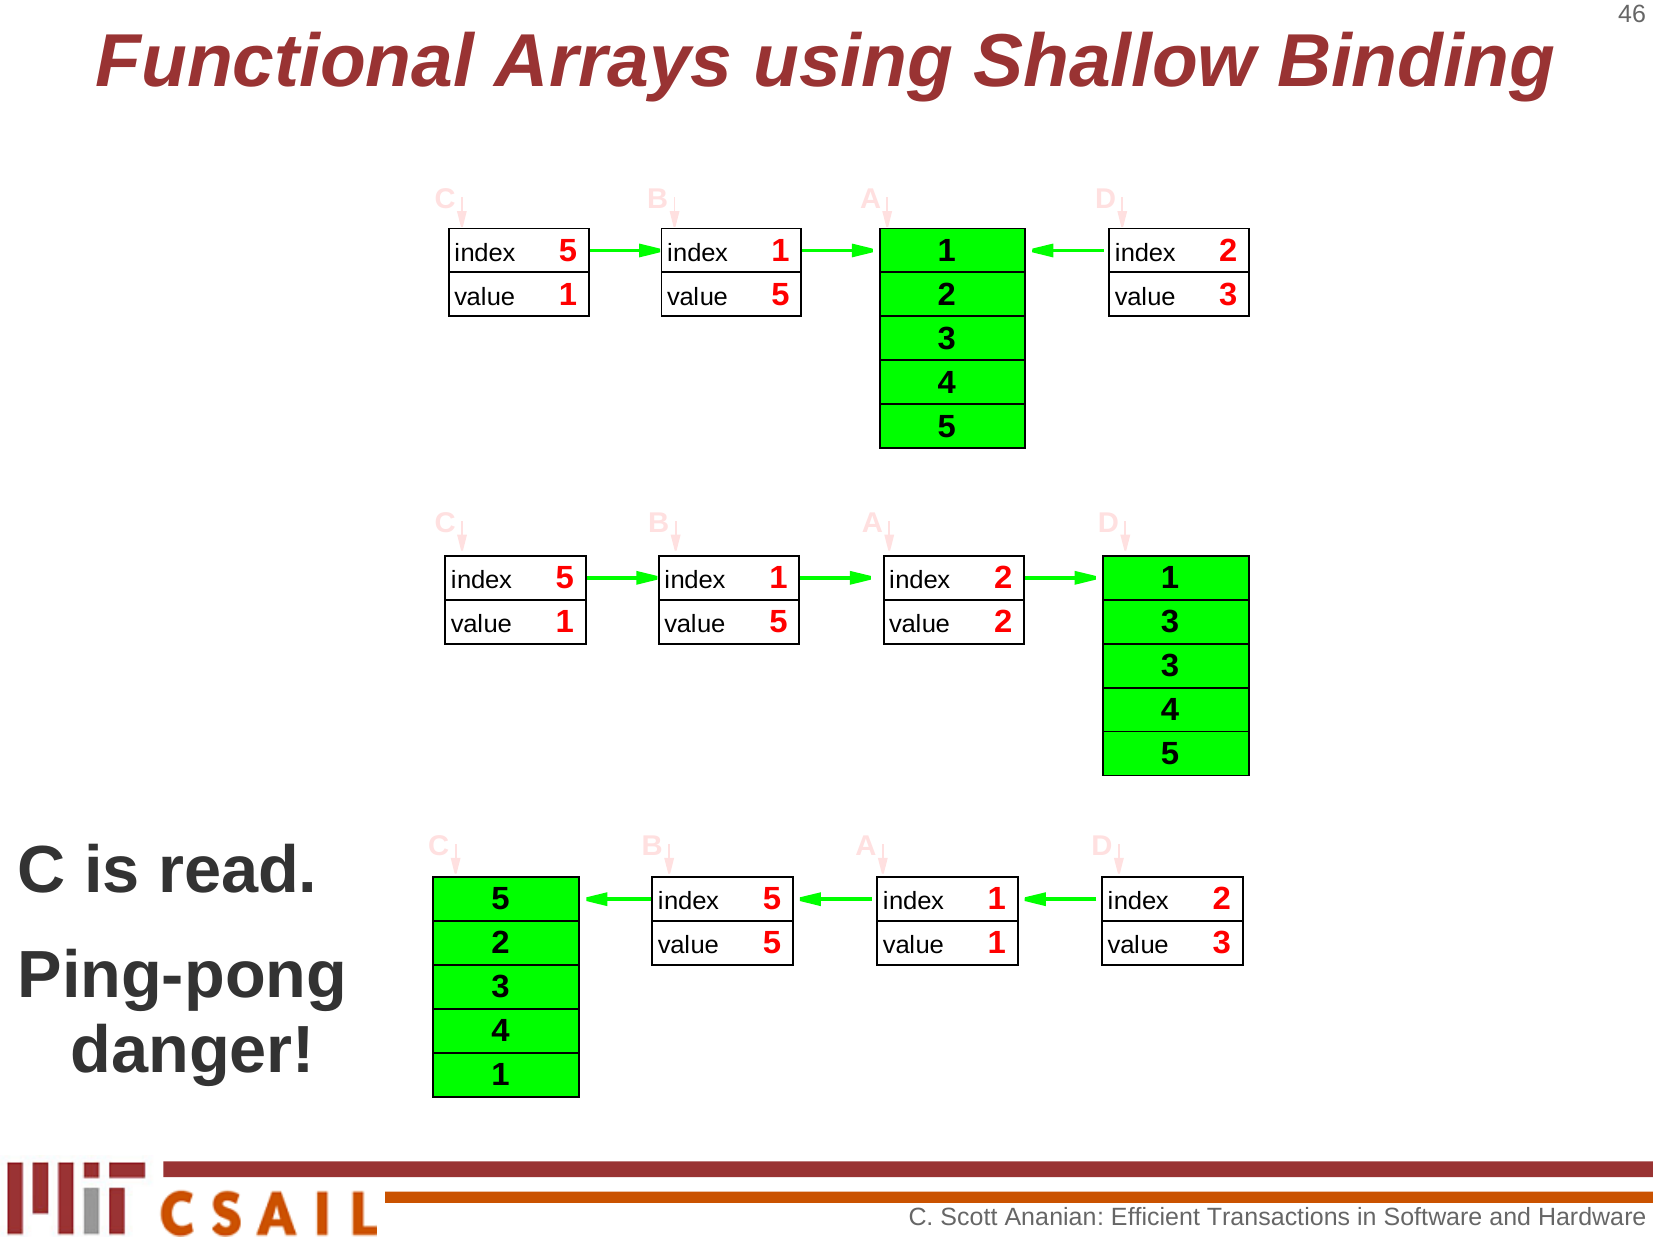

# Functional Arrays using Shallow Binding
C is read.
Ping-pong danger!